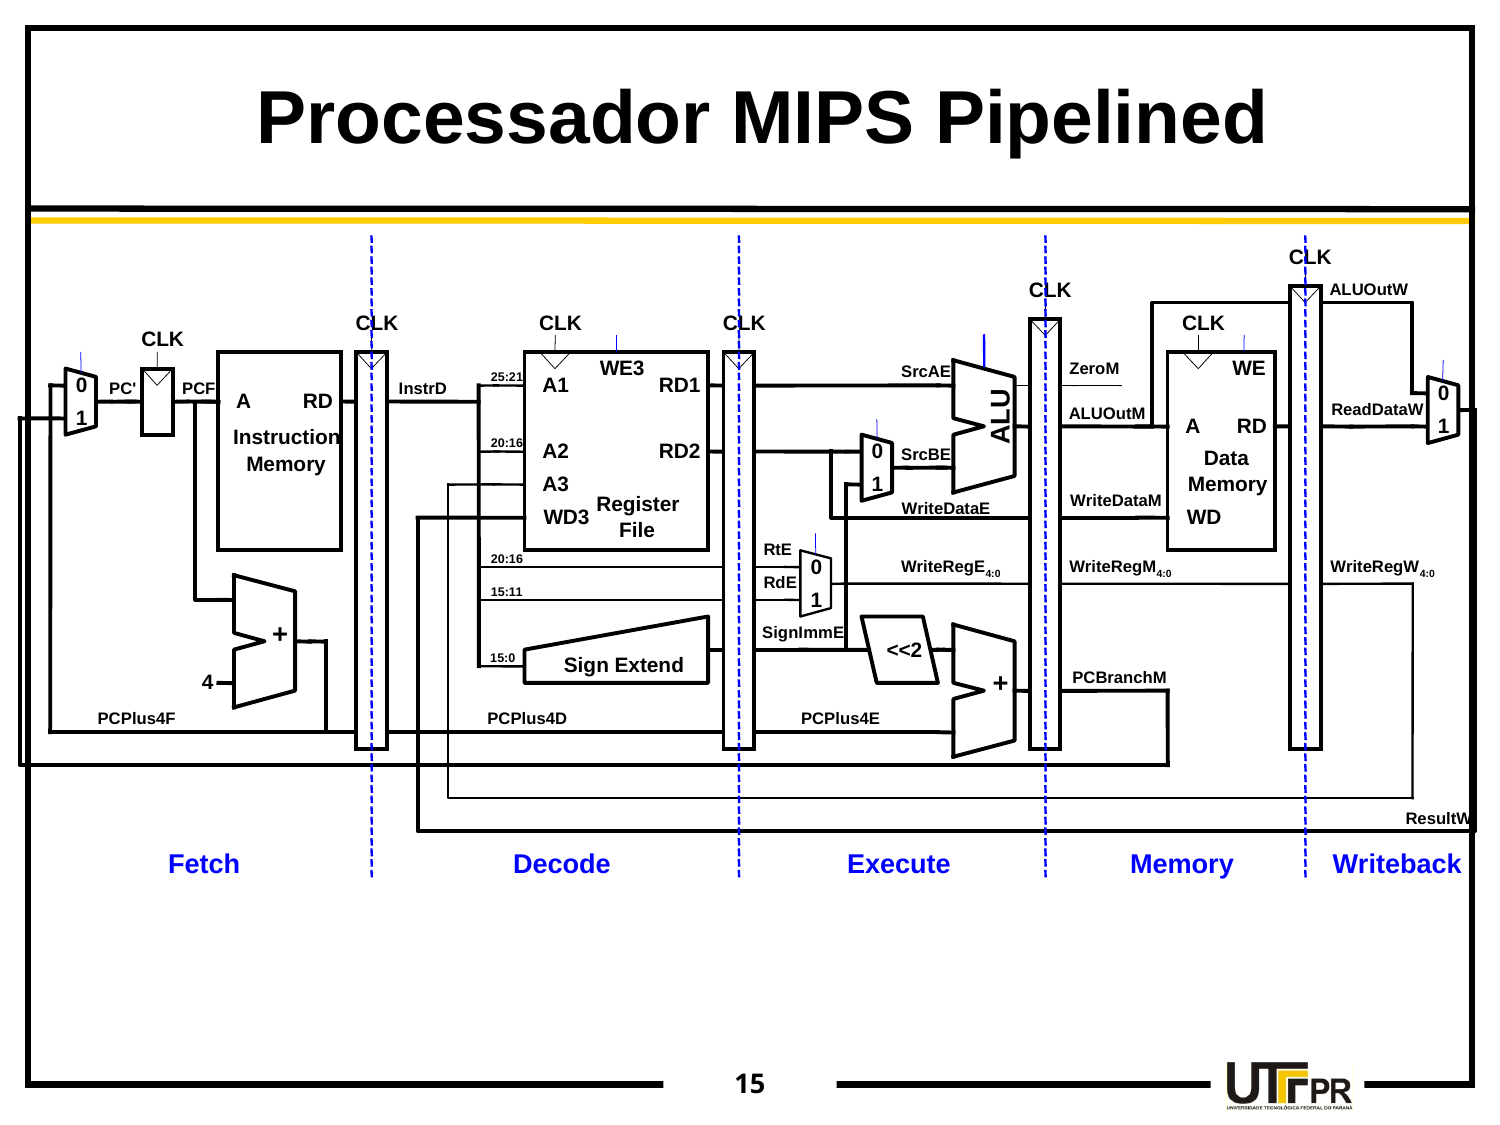

# Processador MIPS Pipelined
CLK
CLK
ALUOutW
CLK
CLK
CLK
CLK
CLK
WE3
WE
ZeroM
SrcAE
25:21
0
A1
RD1
PC'
PCF
InstrD
0
A
RD
ReadDataW
ALU
ALUOutM
1
A
RD
1
Instruction
20:16
A2
RD2
0
SrcBE
Data
Memory
A3
1
Memory
WriteDataM
Register
WriteDataE
WD3
WD
File
RtE
20:16
0
WriteRegE
WriteRegM
WriteRegW
4:0
4:0
4:0
RdE
15:11
1
+
SignImmE
<<2
15:0
Sign Extend
+
PCBranchM
4
PCPlus4F
PCPlus4D
PCPlus4E
ResultW
Fetch
Decode
Execute
Memory
Writeback